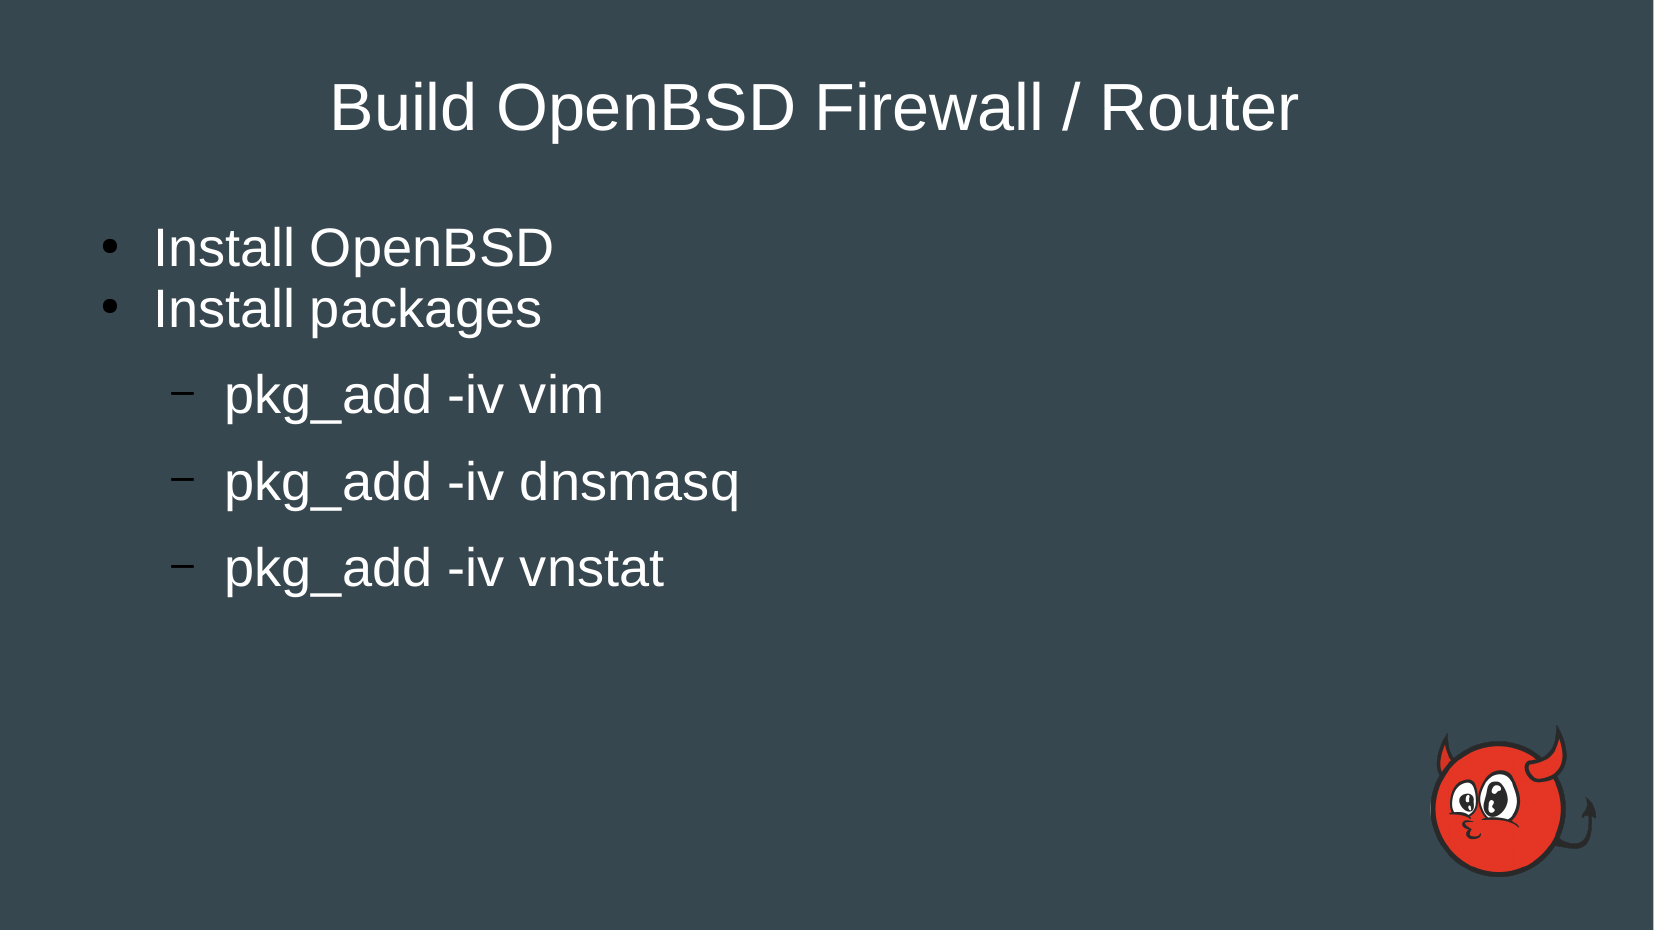

# Build OpenBSD Firewall / Router
Install OpenBSD
Install packages
pkg_add -iv vim
pkg_add -iv dnsmasq
pkg_add -iv vnstat